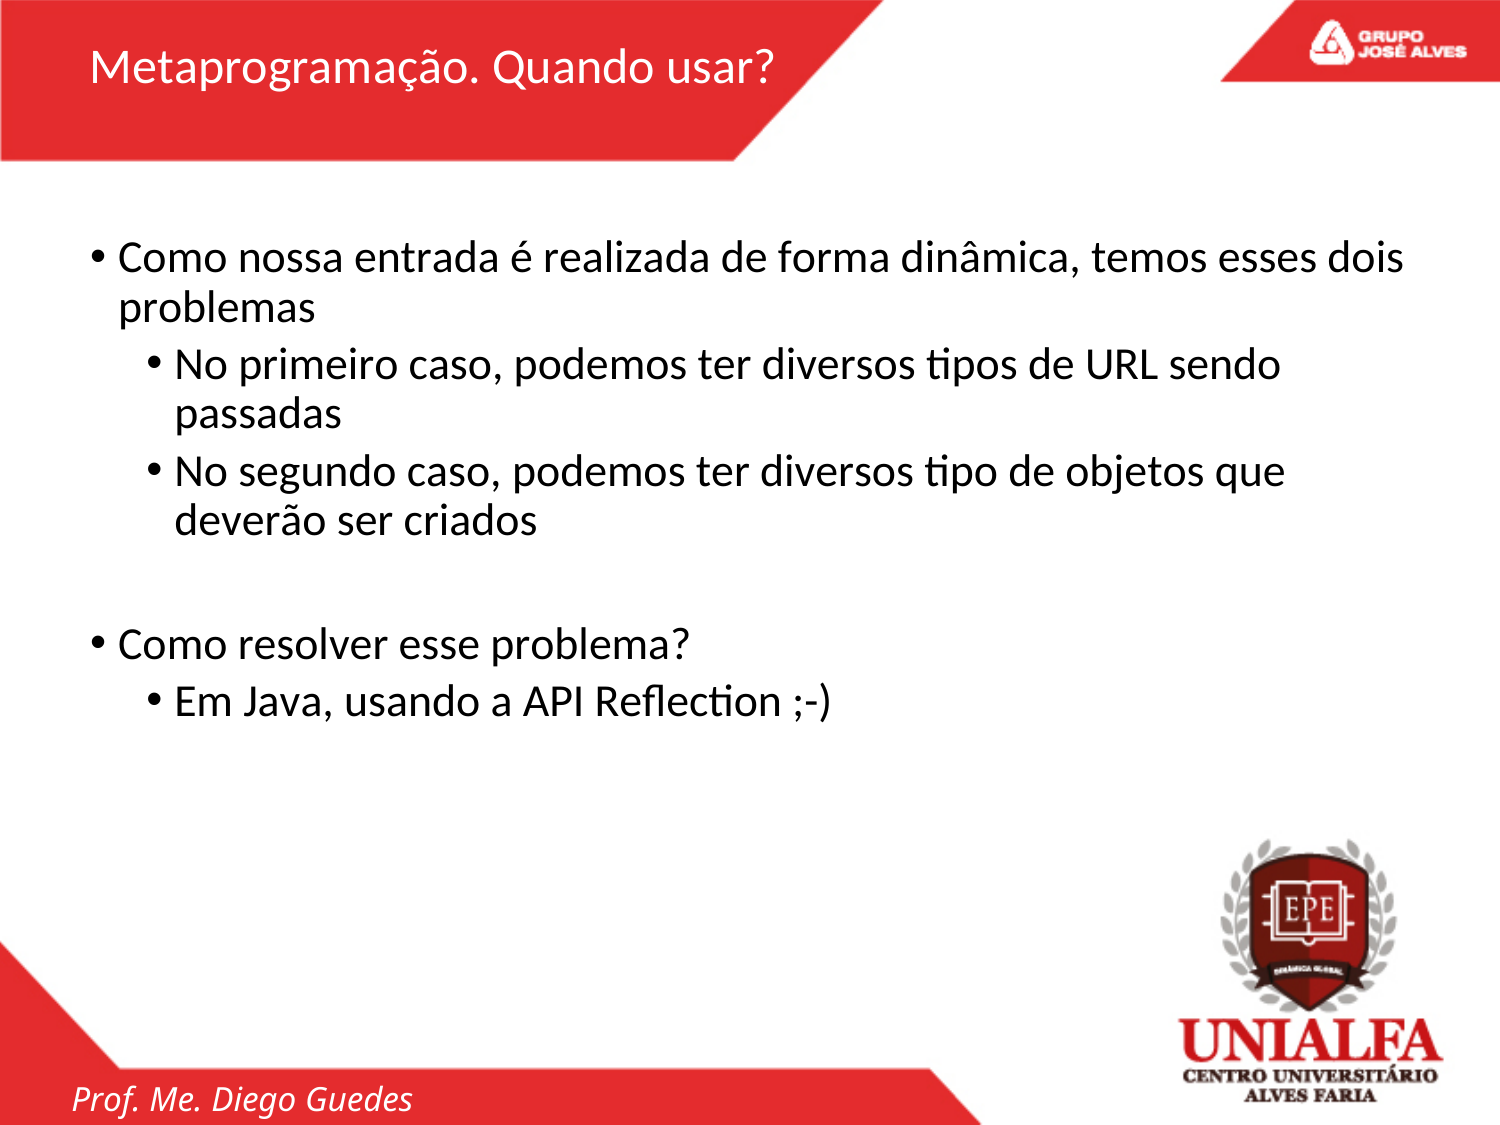

Metaprogramação. Quando usar?
# Como nossa entrada é realizada de forma dinâmica, temos esses dois problemas
No primeiro caso, podemos ter diversos tipos de URL sendo passadas
No segundo caso, podemos ter diversos tipo de objetos que deverão ser criados
Como resolver esse problema?
Em Java, usando a API Reflection ;-)
Prof. Me. Diego Guedes